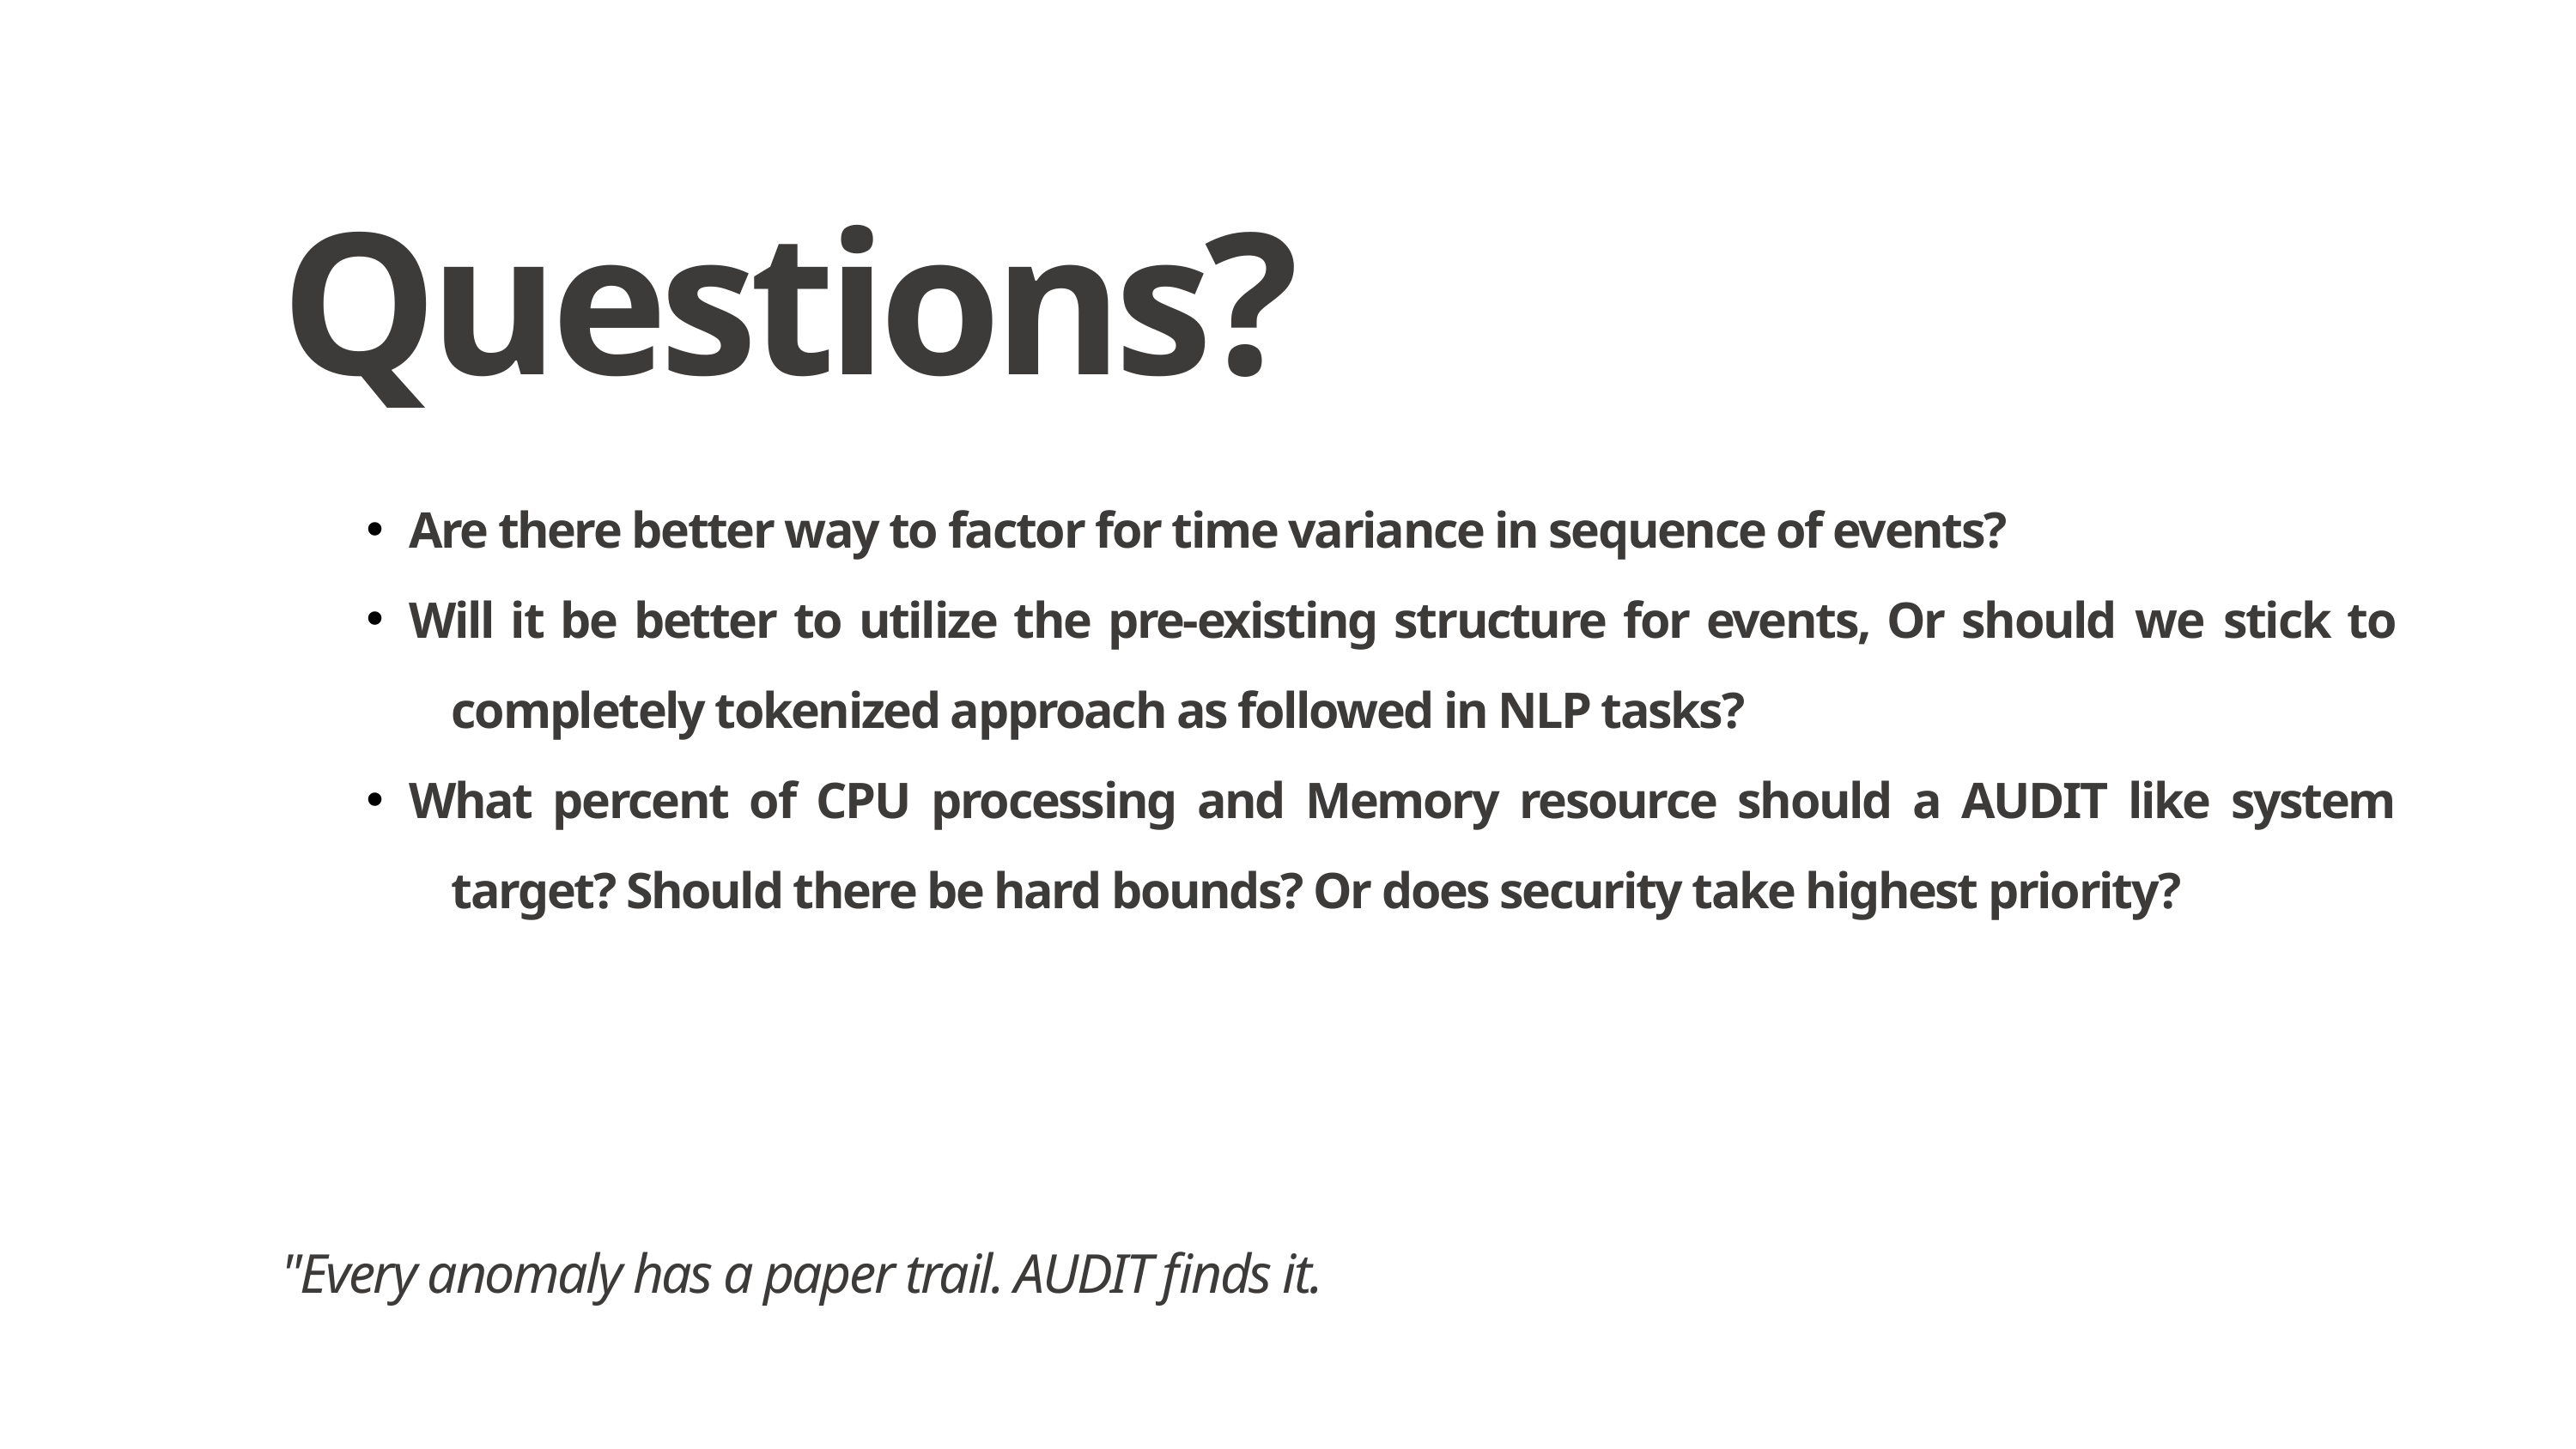

Questions?
Are there better way to factor for time variance in sequence of events?
Will it be better to utilize the pre-existing structure for events, Or should we stick to completely tokenized approach as followed in NLP tasks?
What percent of CPU processing and Memory resource should a AUDIT like system target? Should there be hard bounds? Or does security take highest priority?
"Every anomaly has a paper trail. AUDIT finds it.